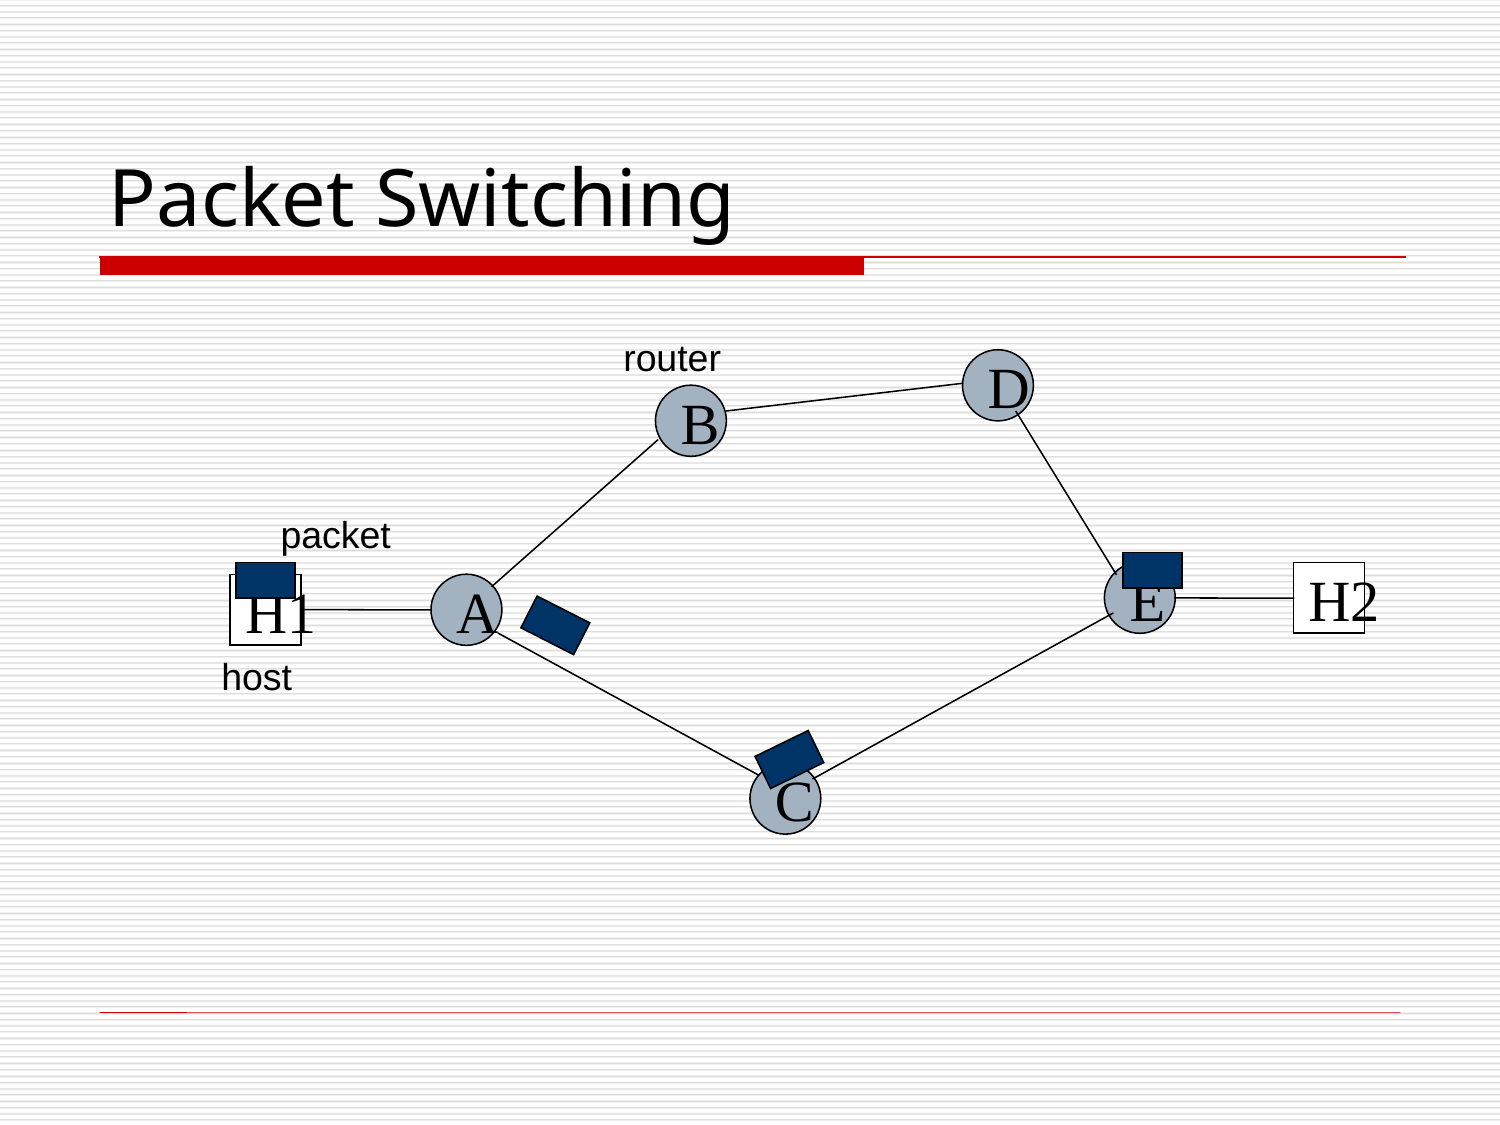

# Packet Switching
router
D
B
packet
E
H2
A
H1
host
C